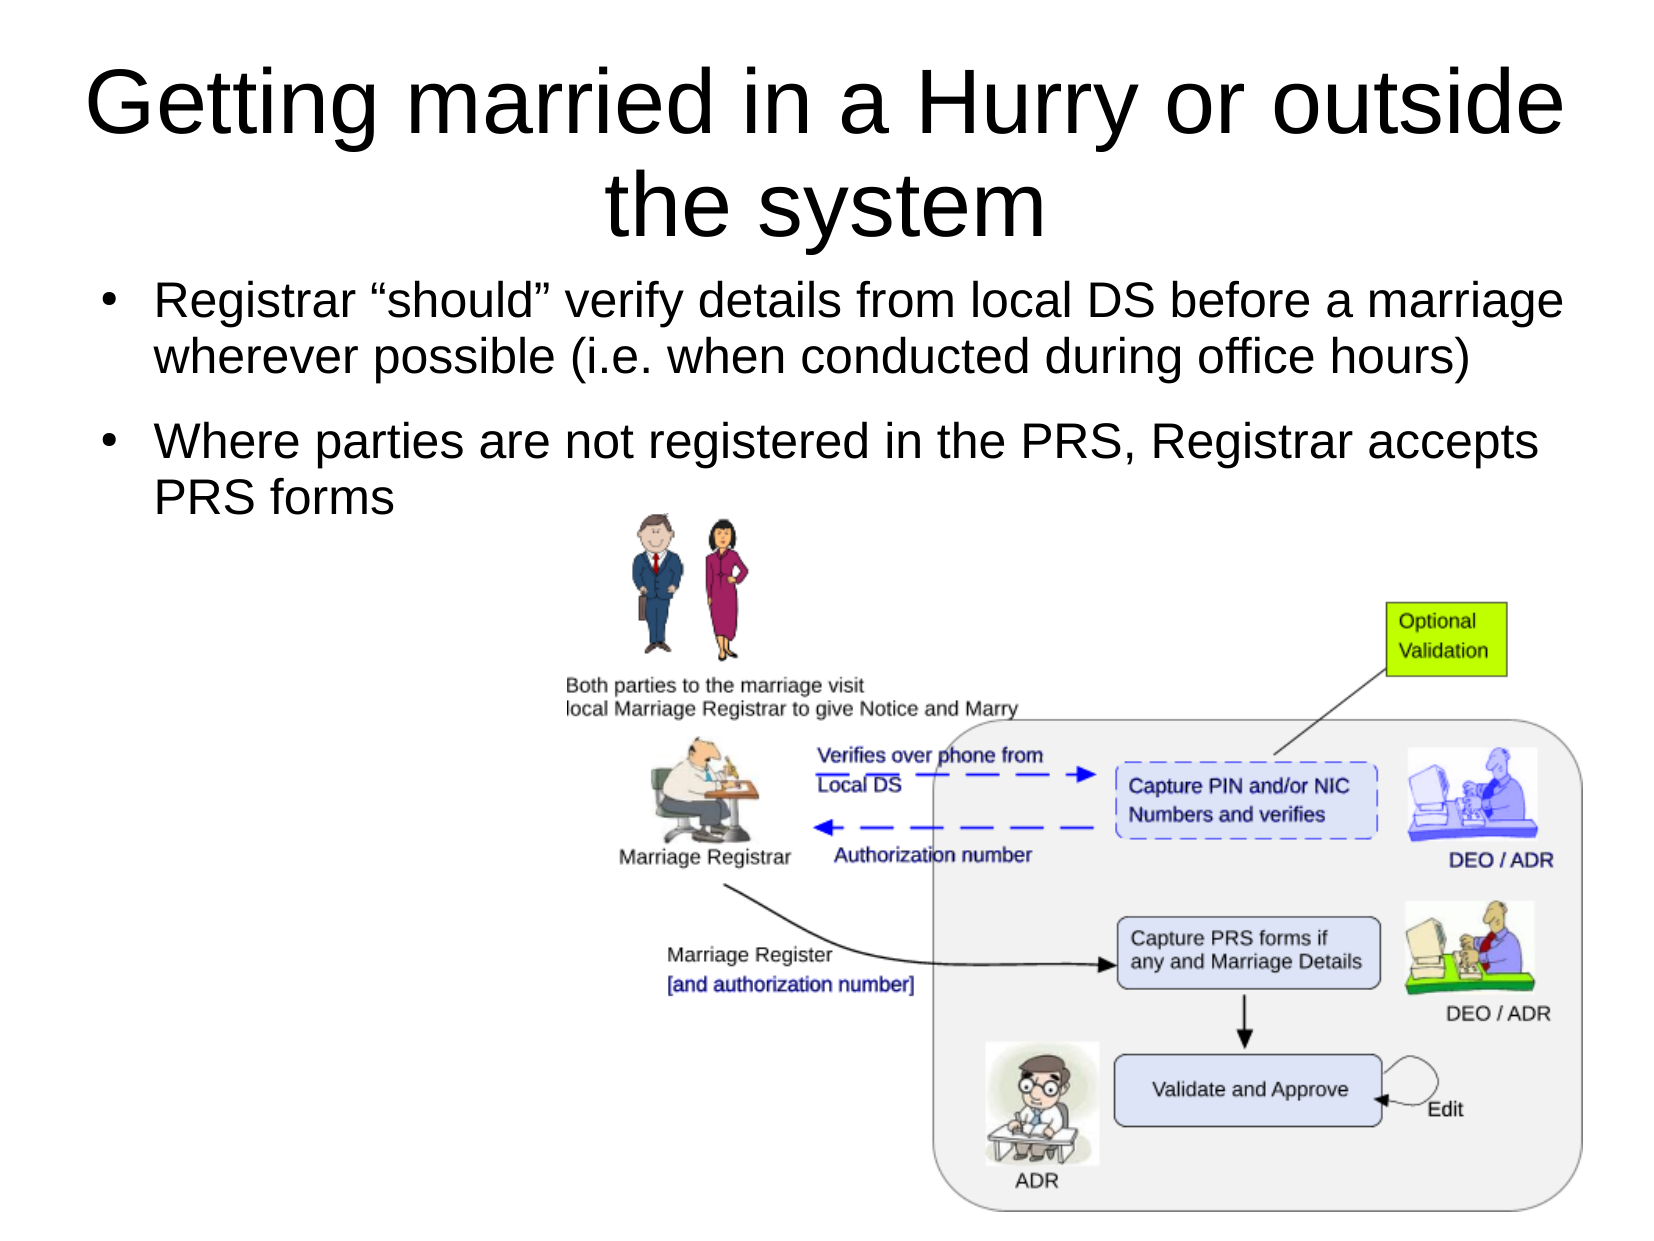

# Getting married in a Hurry or outside the system
Registrar “should” verify details from local DS before a marriage wherever possible (i.e. when conducted during office hours)
Where parties are not registered in the PRS, Registrar accepts PRS forms